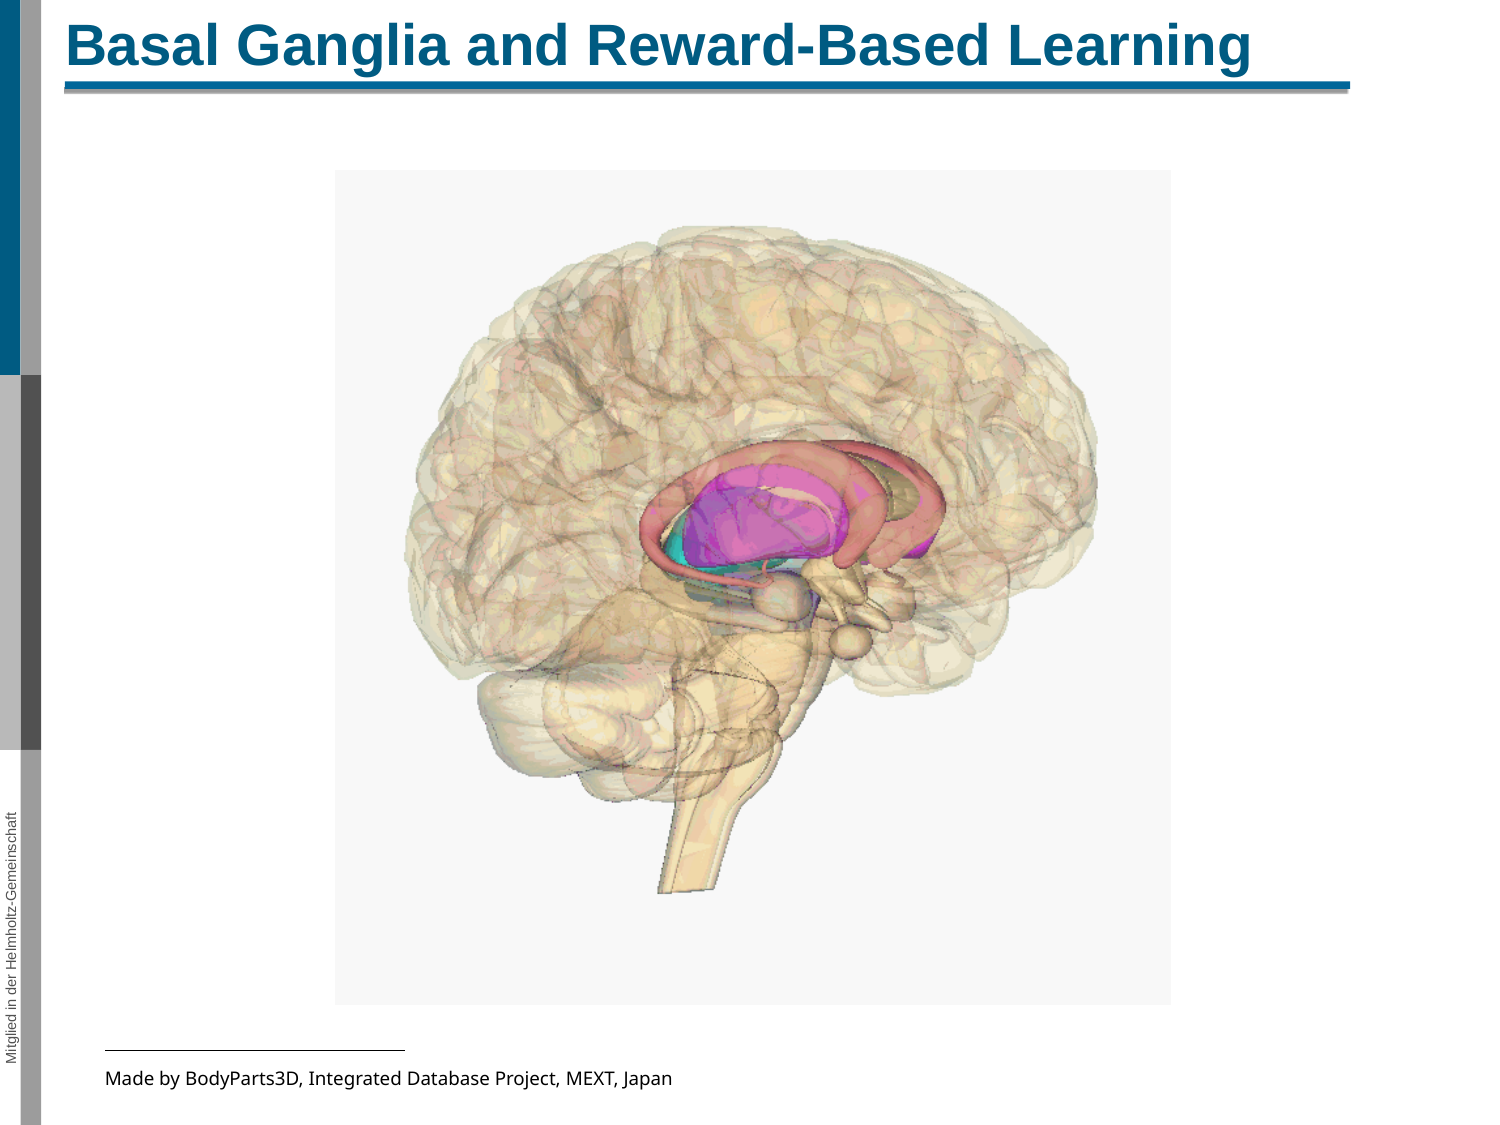

# Basal Ganglia and Reward-Based Learning
Made by BodyParts3D, Integrated Database Project, MEXT, Japan